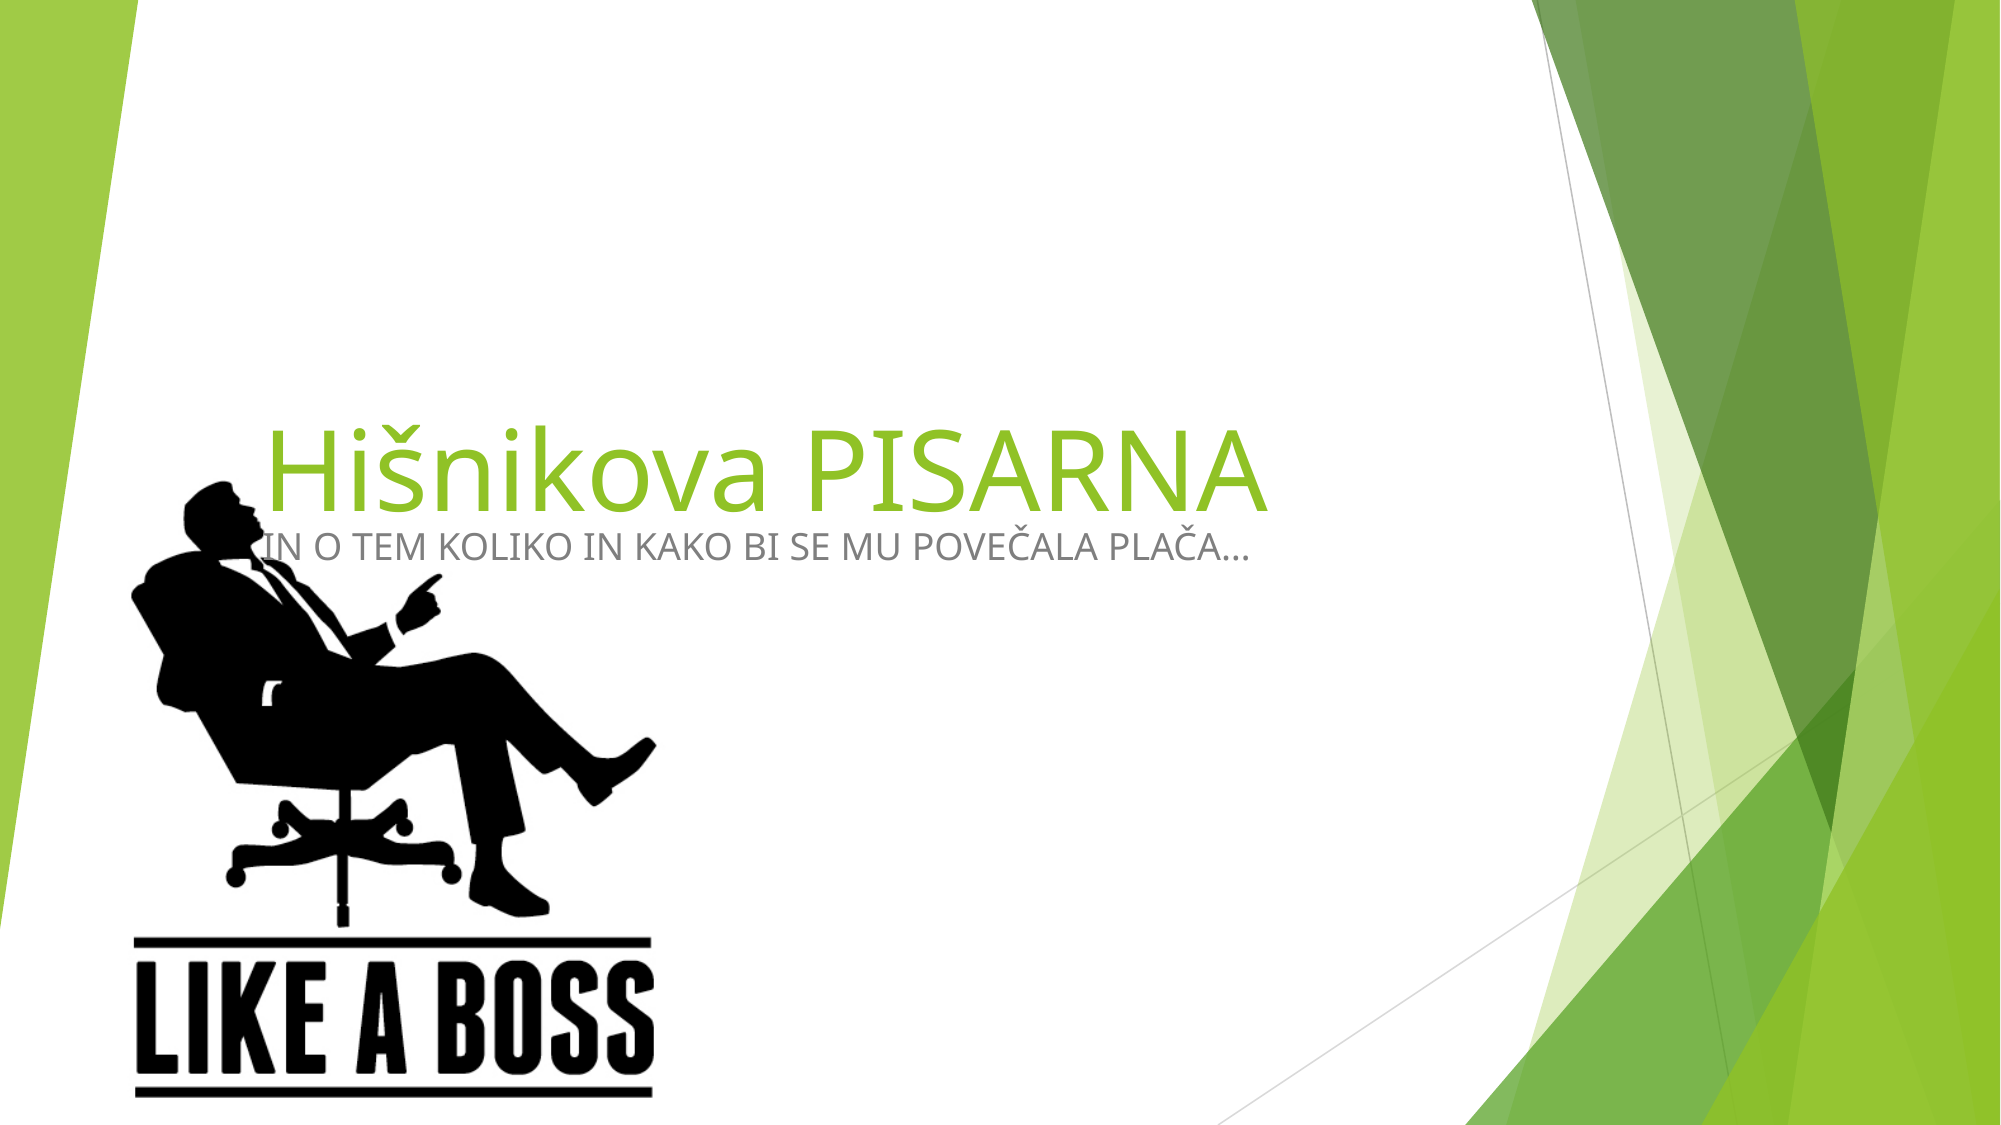

# Hišnikova PISARNA
IN O TEM KOLIKO IN KAKO BI SE MU POVEČALA PLAČA…